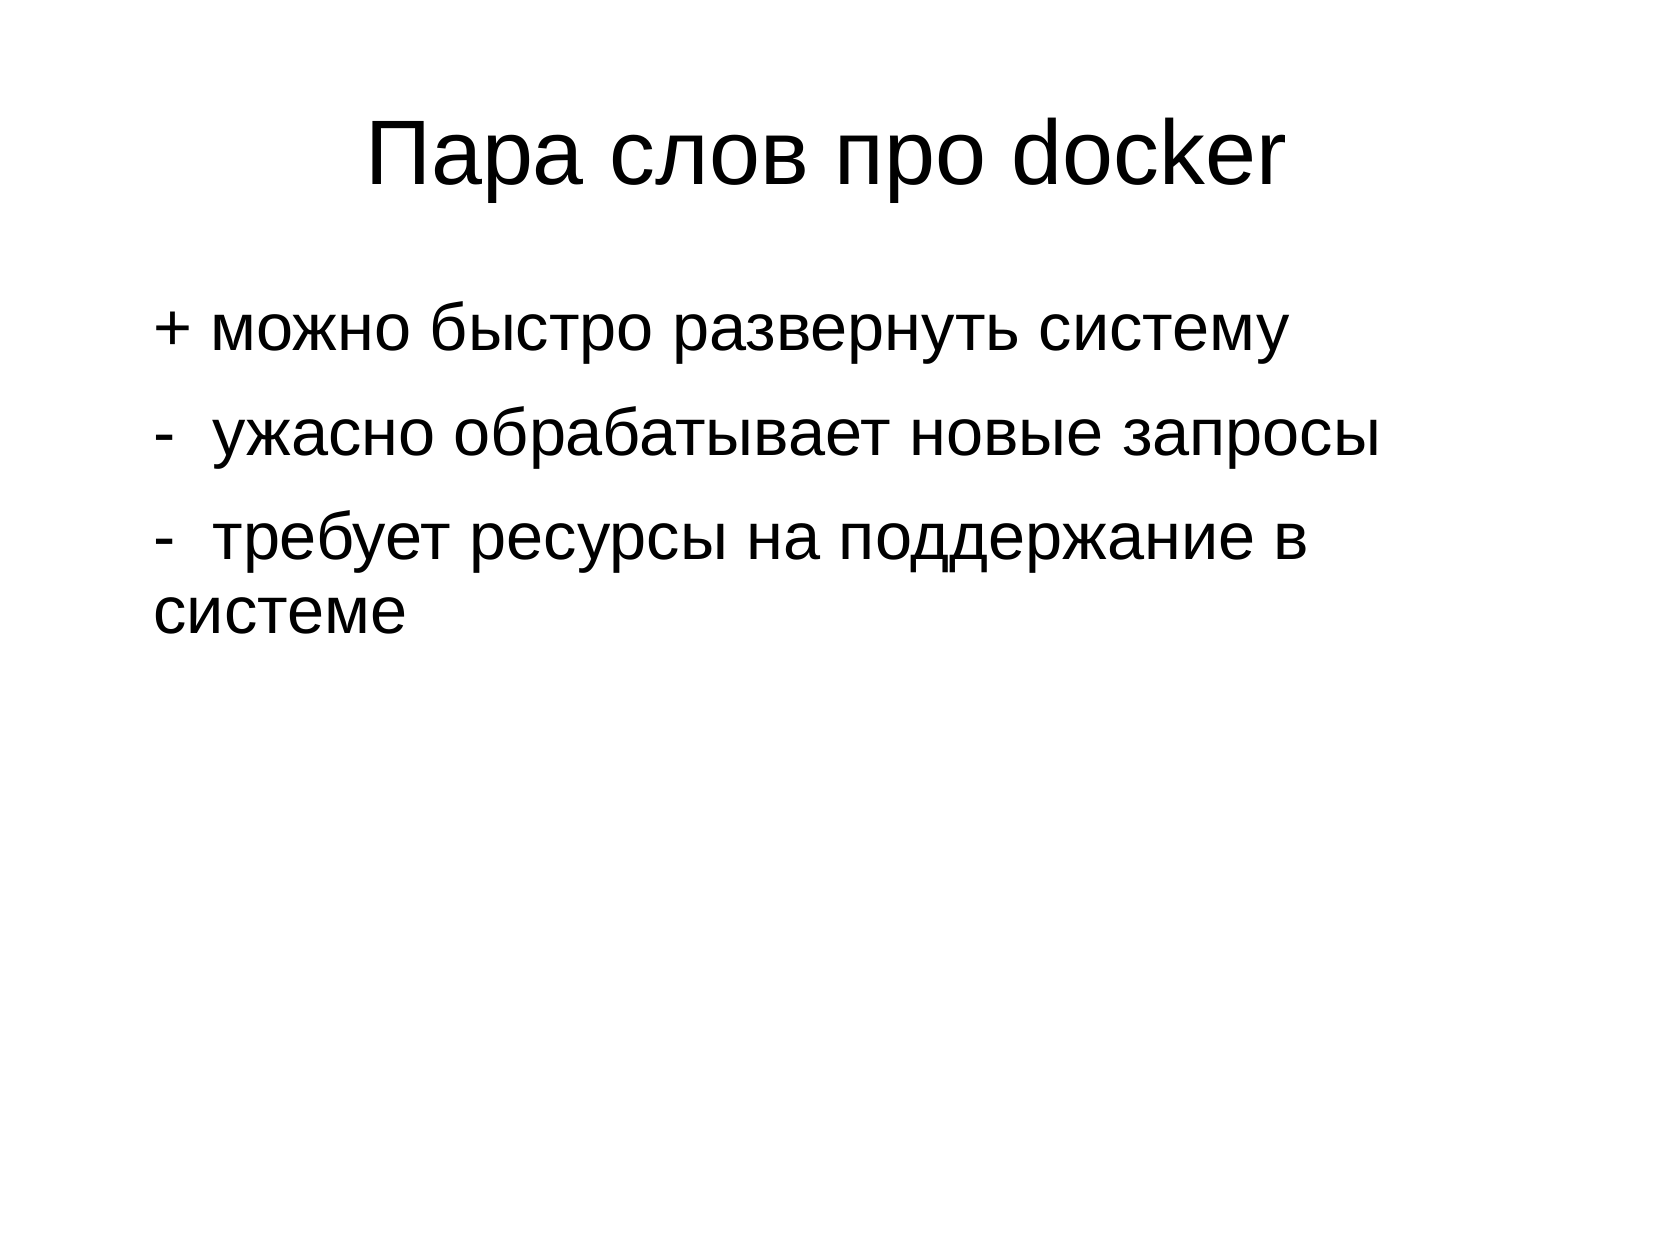

# Пара слов про docker
+ можно быстро развернуть систему
- ужасно обрабатывает новые запросы
- требует ресурсы на поддержание в системе